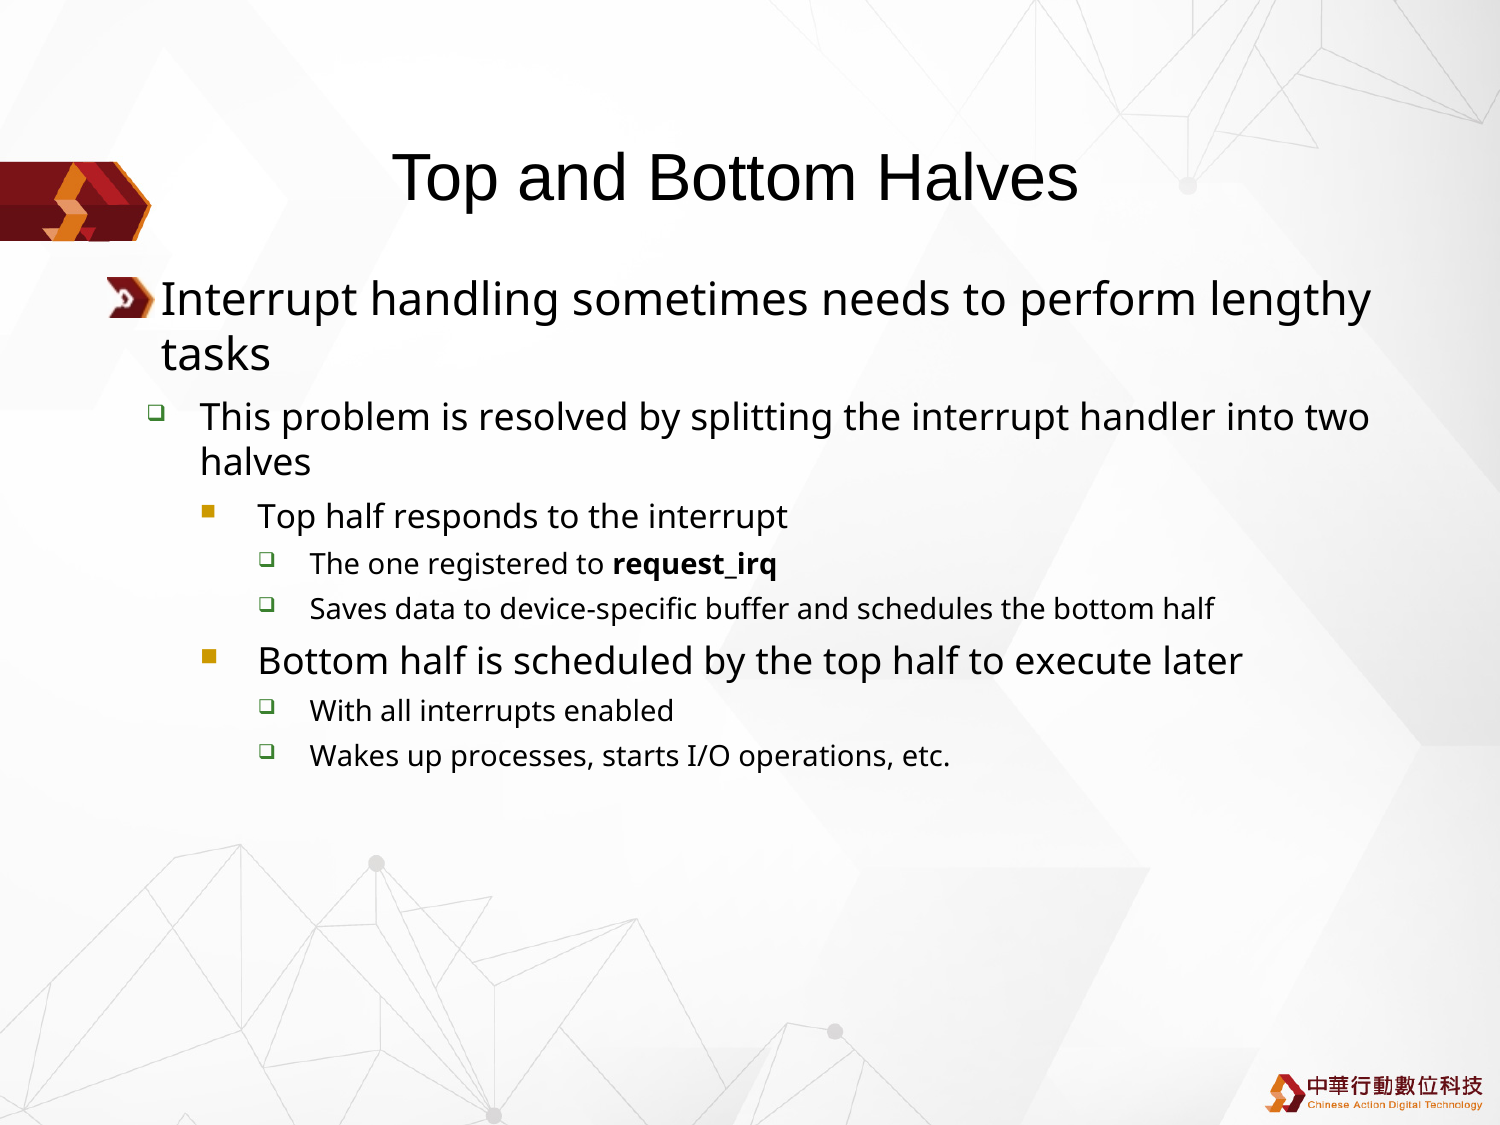

# Top and Bottom Halves
Interrupt handling sometimes needs to perform lengthy tasks
This problem is resolved by splitting the interrupt handler into two halves
Top half responds to the interrupt
The one registered to request_irq
Saves data to device-specific buffer and schedules the bottom half
Bottom half is scheduled by the top half to execute later
With all interrupts enabled
Wakes up processes, starts I/O operations, etc.